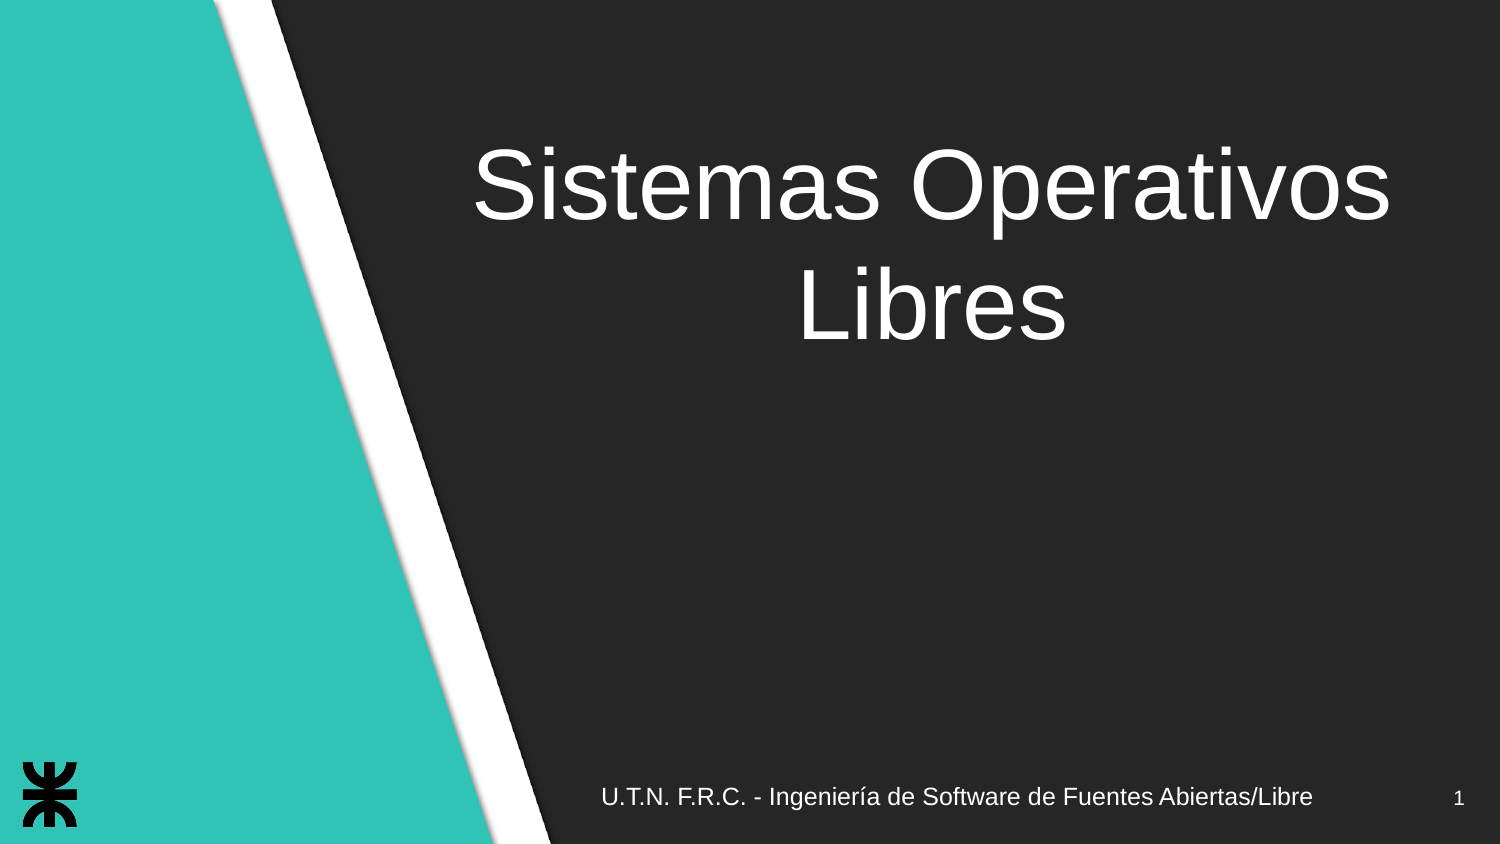

# Sistemas Operativos Libres
U.T.N. F.R.C. - Ingeniería de Software de Fuentes Abiertas/Libre